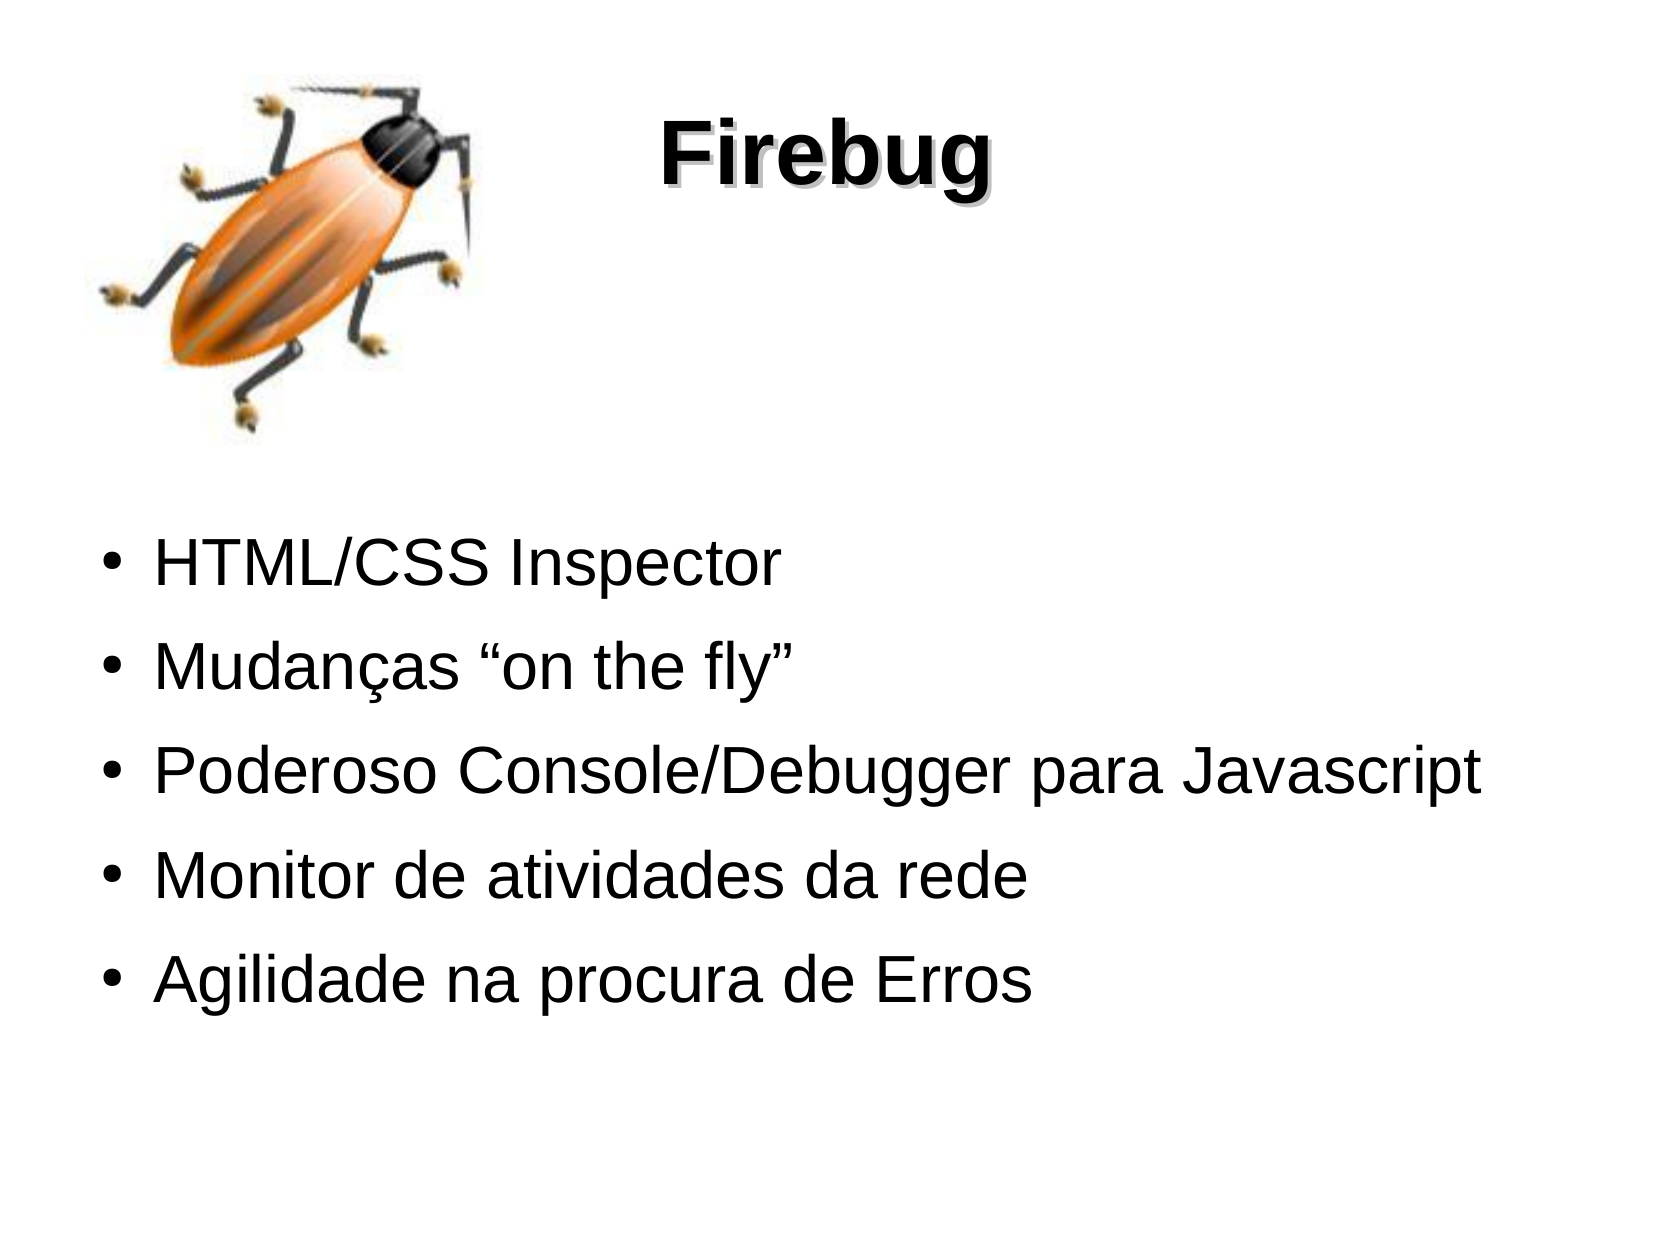

# Firebug
HTML/CSS Inspector
Mudanças “on the fly”
Poderoso Console/Debugger para Javascript
Monitor de atividades da rede
Agilidade na procura de Erros